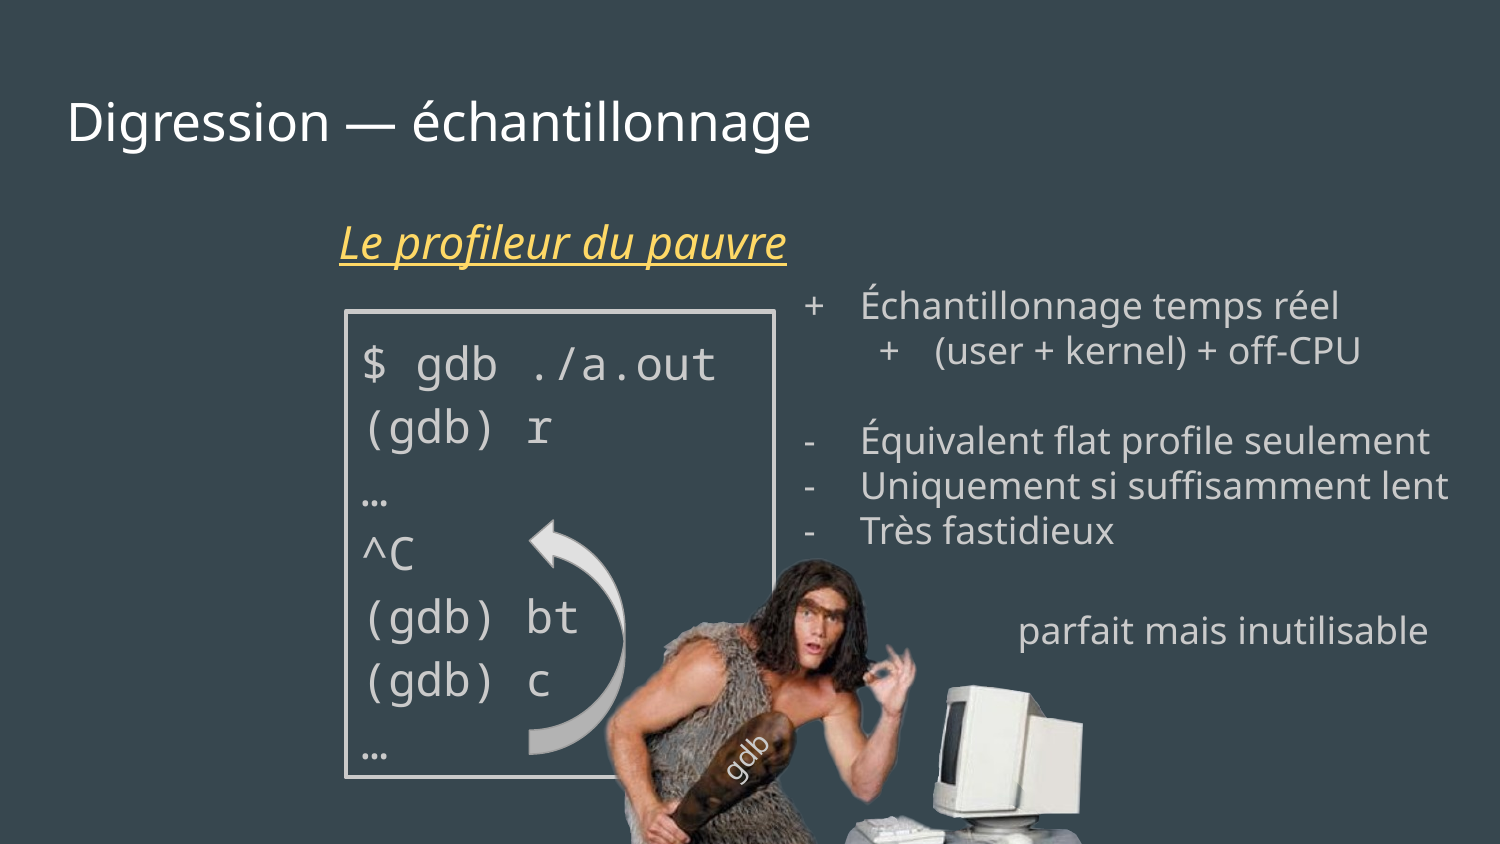

# Digression — échantillonnage
Le profileur du pauvre
Échantillonnage temps réel
(user + kernel) + off-CPU
Équivalent flat profile seulement
Uniquement si suffisamment lent
Très fastidieux
$ gdb ./a.out
(gdb) r
…
^C
(gdb) bt
(gdb) c
…
parfait mais inutilisable
gdb